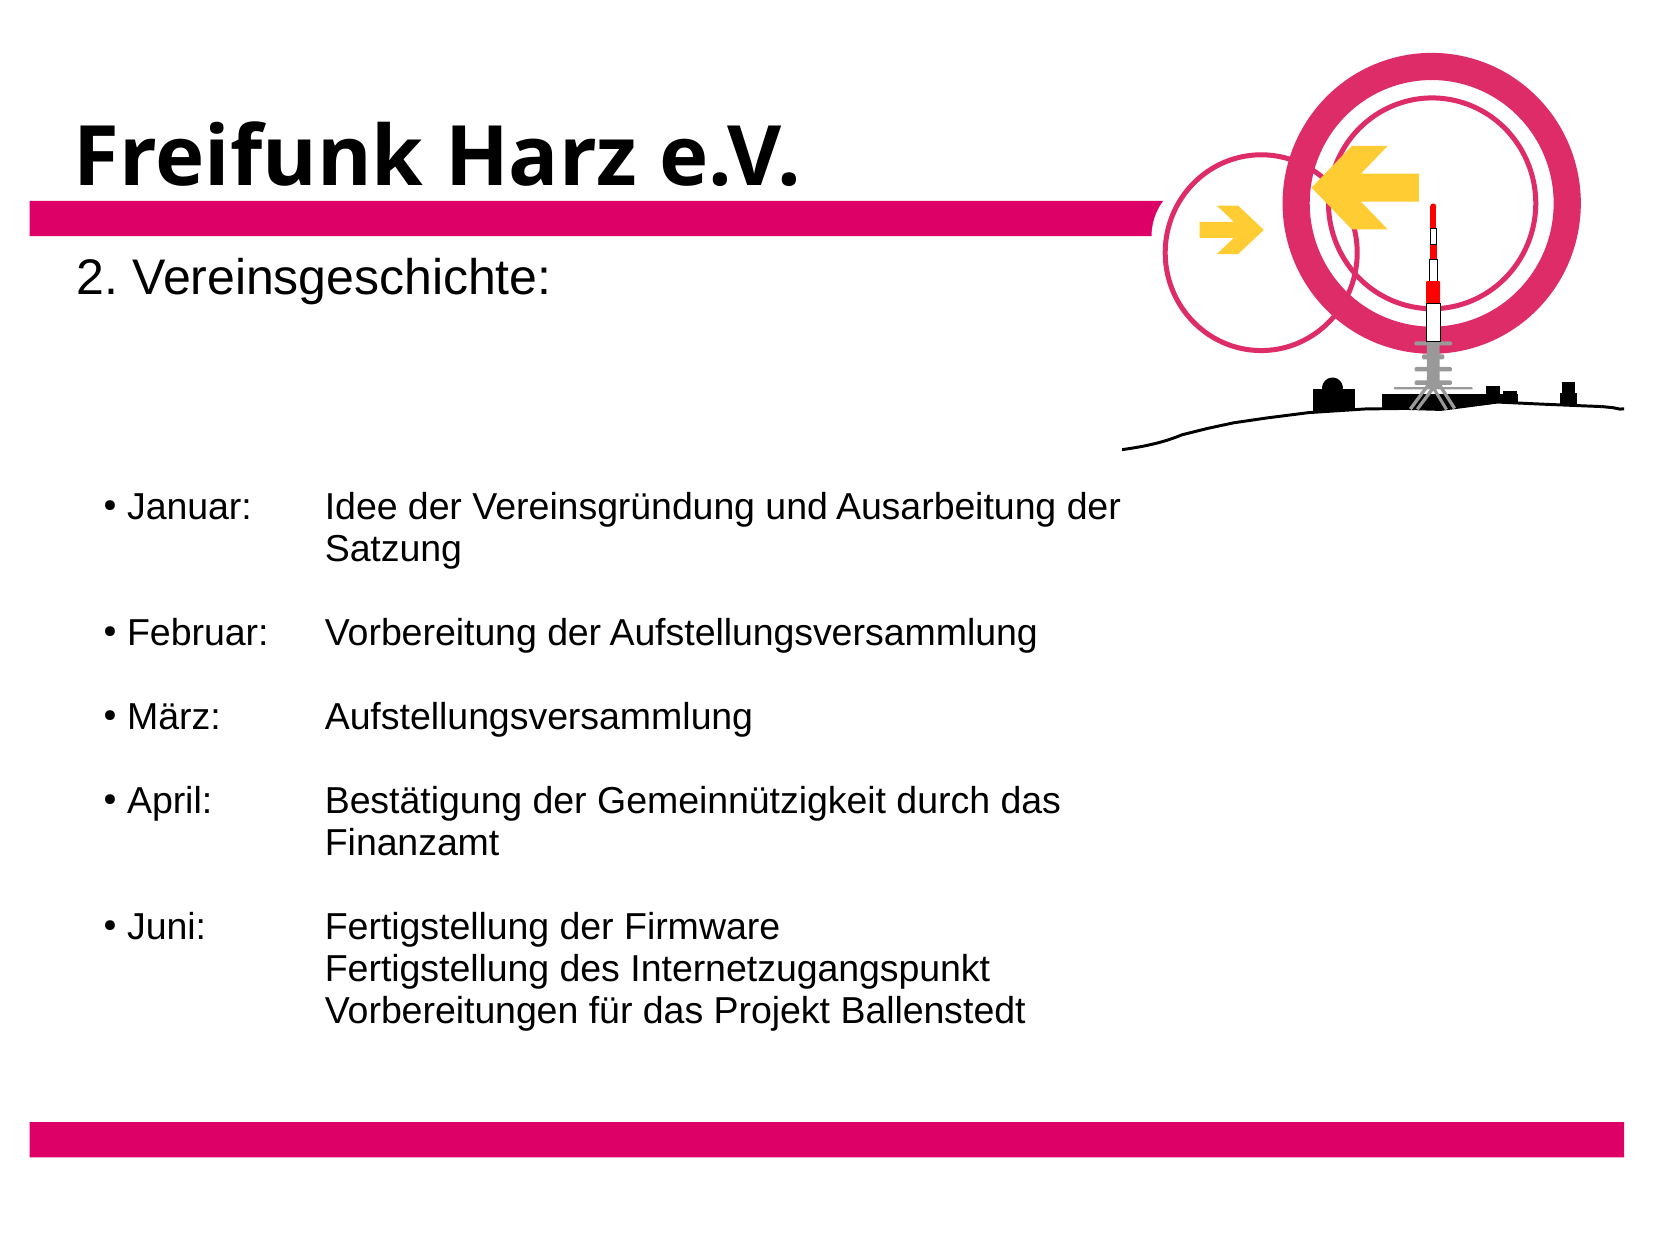

# 2. Vereinsgeschichte:
 Januar: 	Idee der Vereinsgründung und Ausarbeitung der 				Satzung
 Februar: 	Vorbereitung der Aufstellungsversammlung
 März:		Aufstellungsversammlung
 April: 		Bestätigung der Gemeinnützigkeit durch das 				Finanzamt
 Juni:		Fertigstellung der Firmware
			Fertigstellung des Internetzugangspunkt
 			Vorbereitungen für das Projekt Ballenstedt